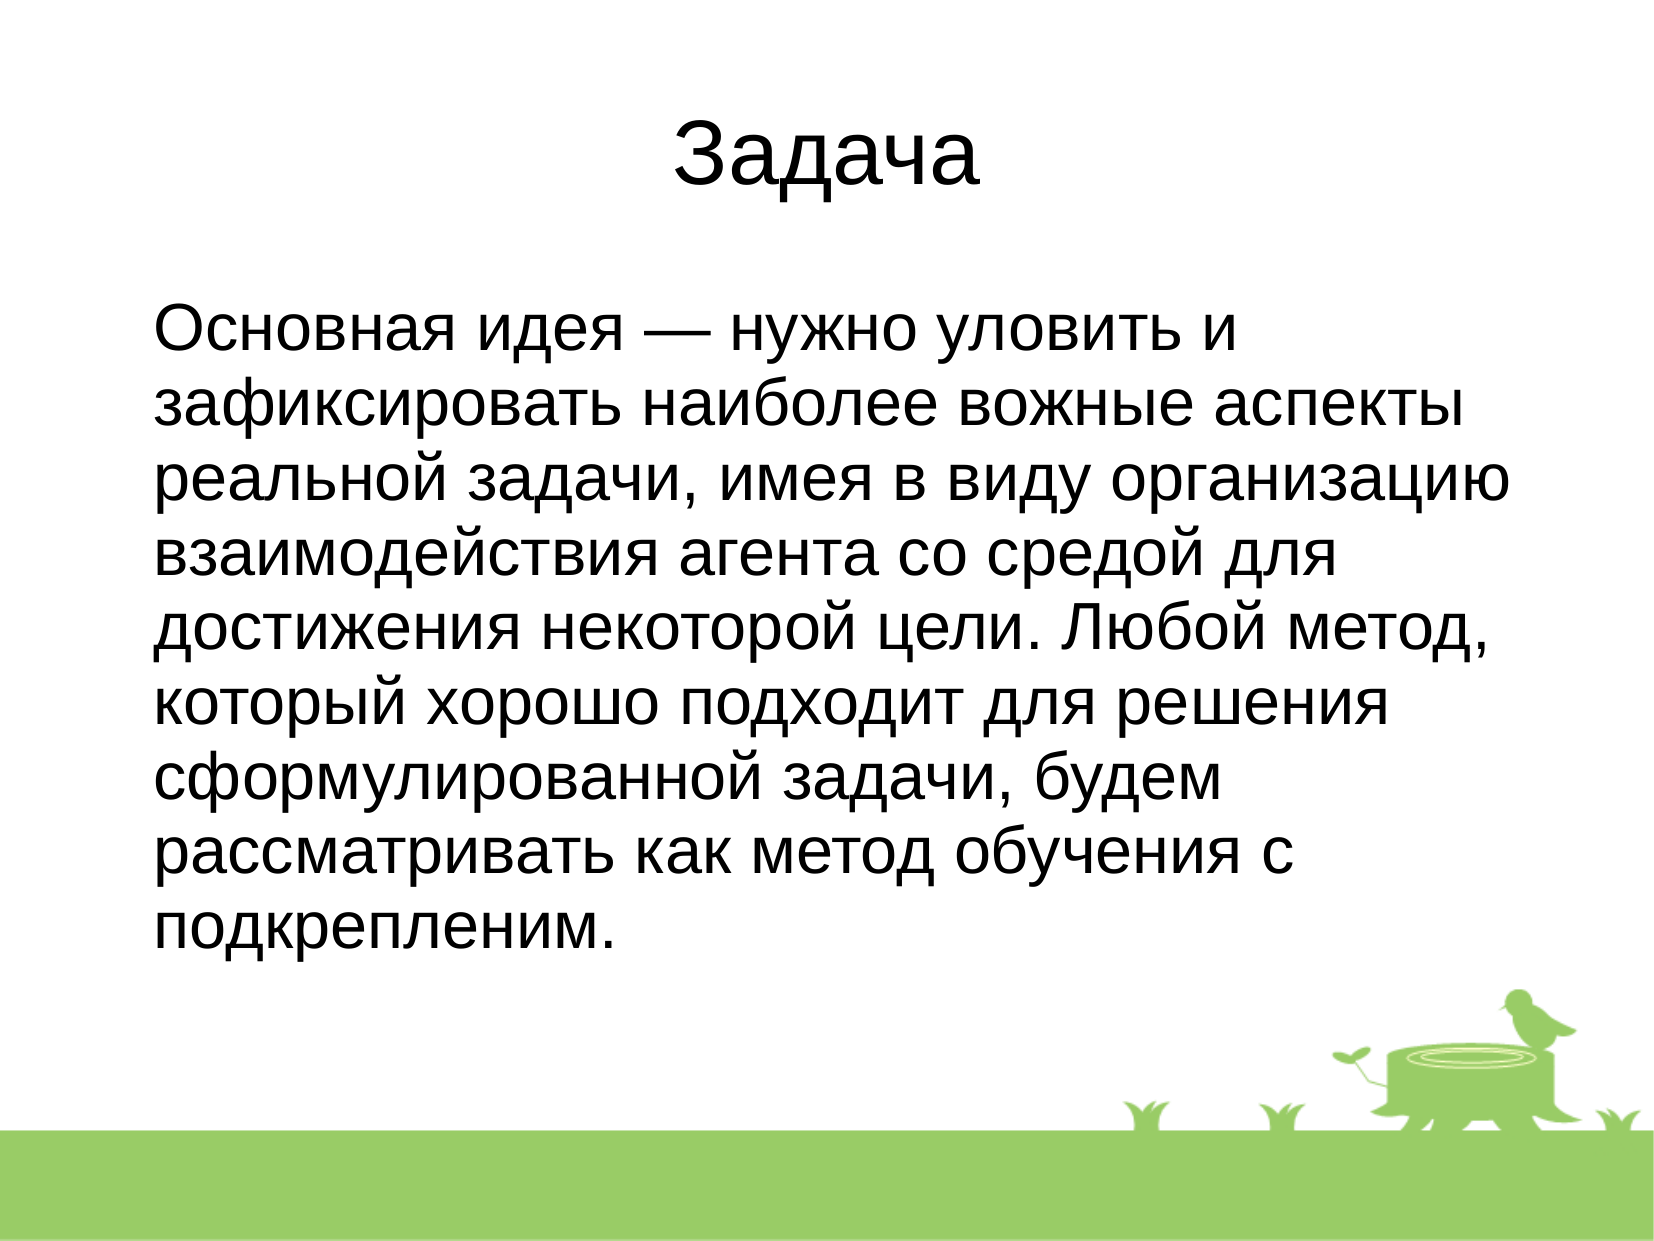

# Задача
Основная идея — нужно уловить и зафиксировать наиболее вожные аспекты реальной задачи, имея в виду организацию взаимодействия агента со средой для достижения некоторой цели. Любой метод, который хорошо подходит для решения сформулированной задачи, будем рассматривать как метод обучения с подкрепленим.